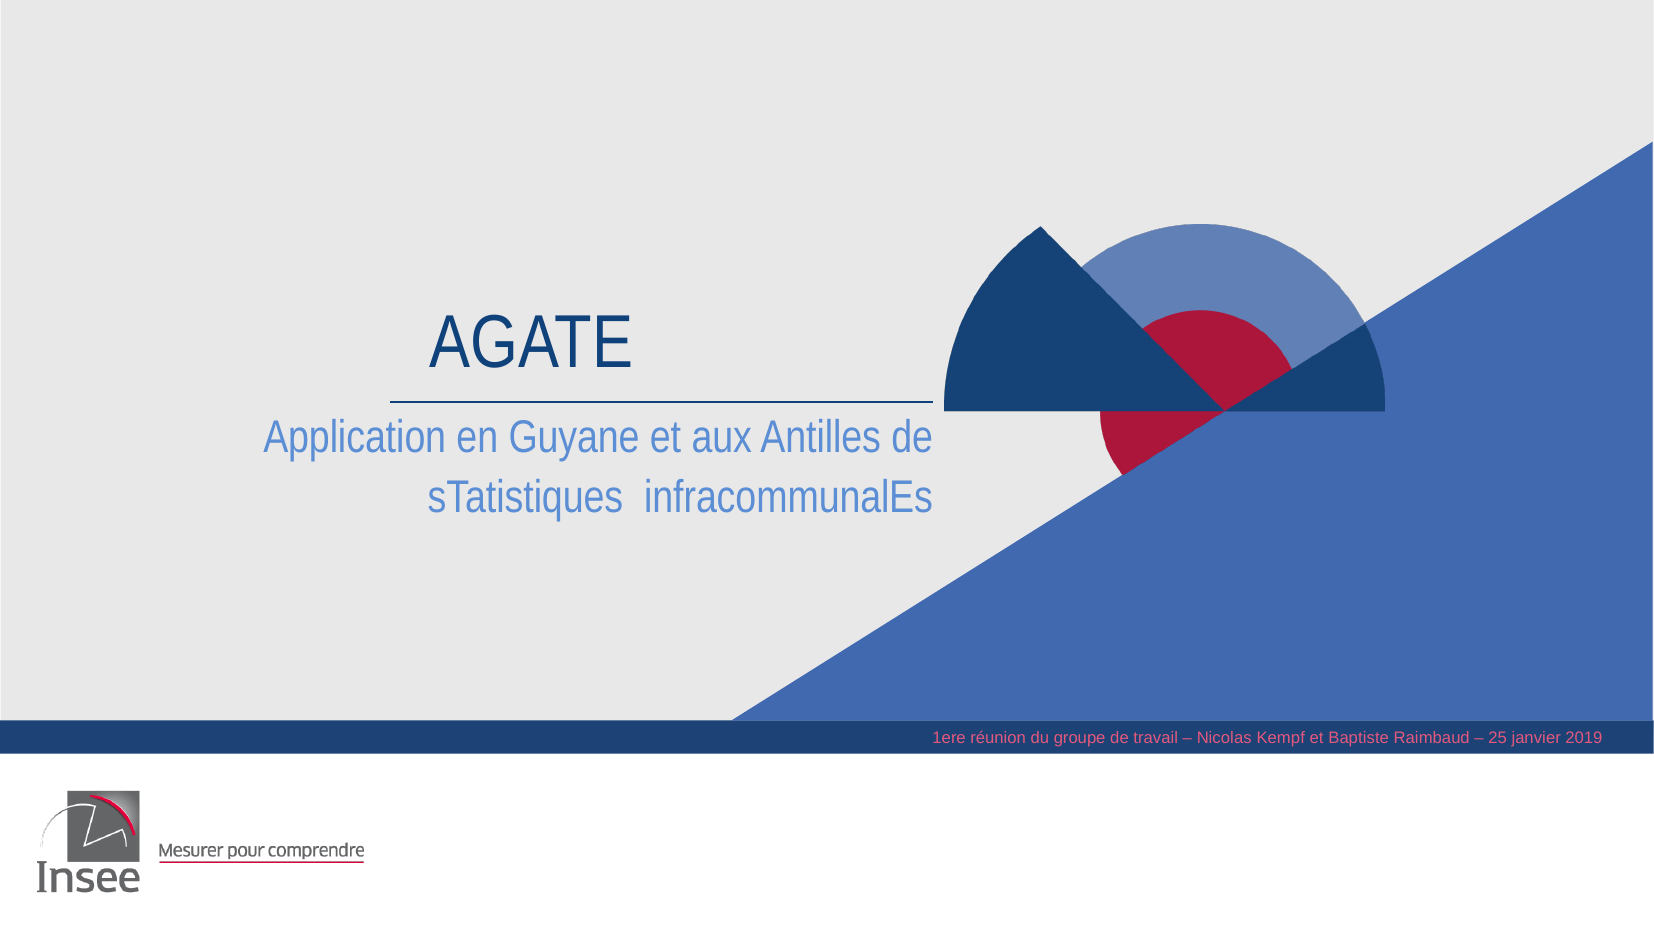

# AGATE
Application en Guyane et aux Antilles de sTatistiques infracommunalEs
1
1ere réunion du groupe de travail – Nicolas Kempf et Baptiste Raimbaud – 25 janvier 2019